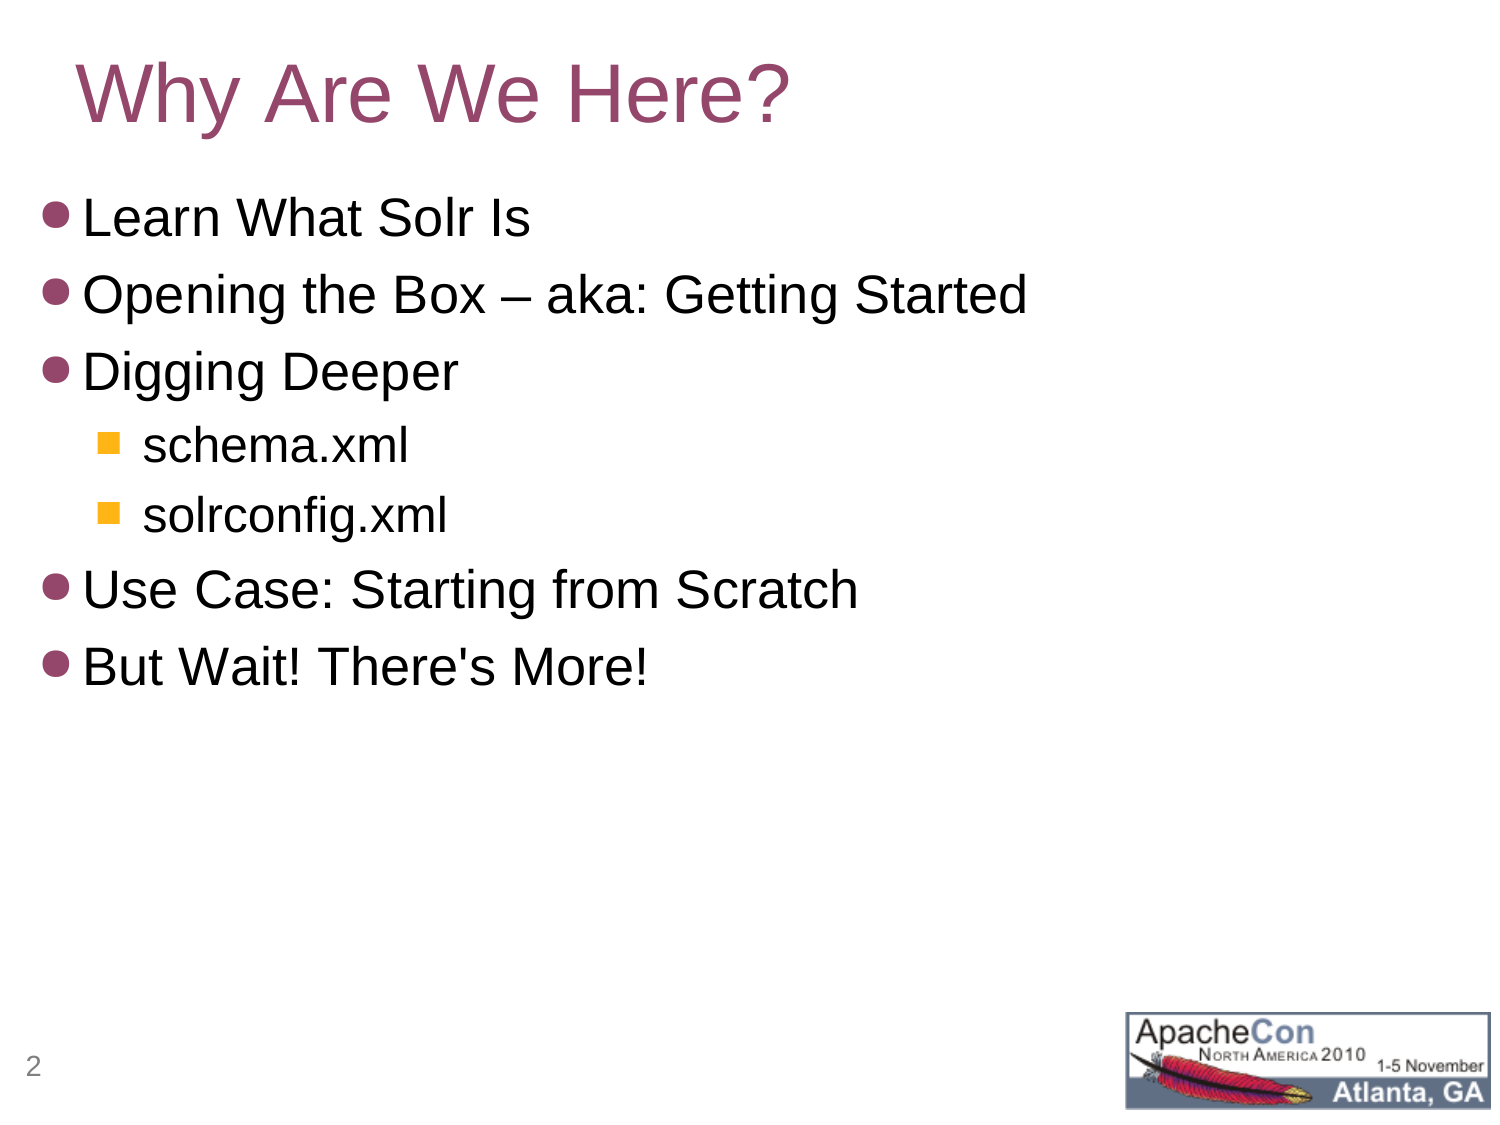

# Why Are We Here?
Learn What Solr Is
Opening the Box – aka: Getting Started
Digging Deeper
schema.xml
solrconfig.xml
Use Case: Starting from Scratch
But Wait! There's More!
2